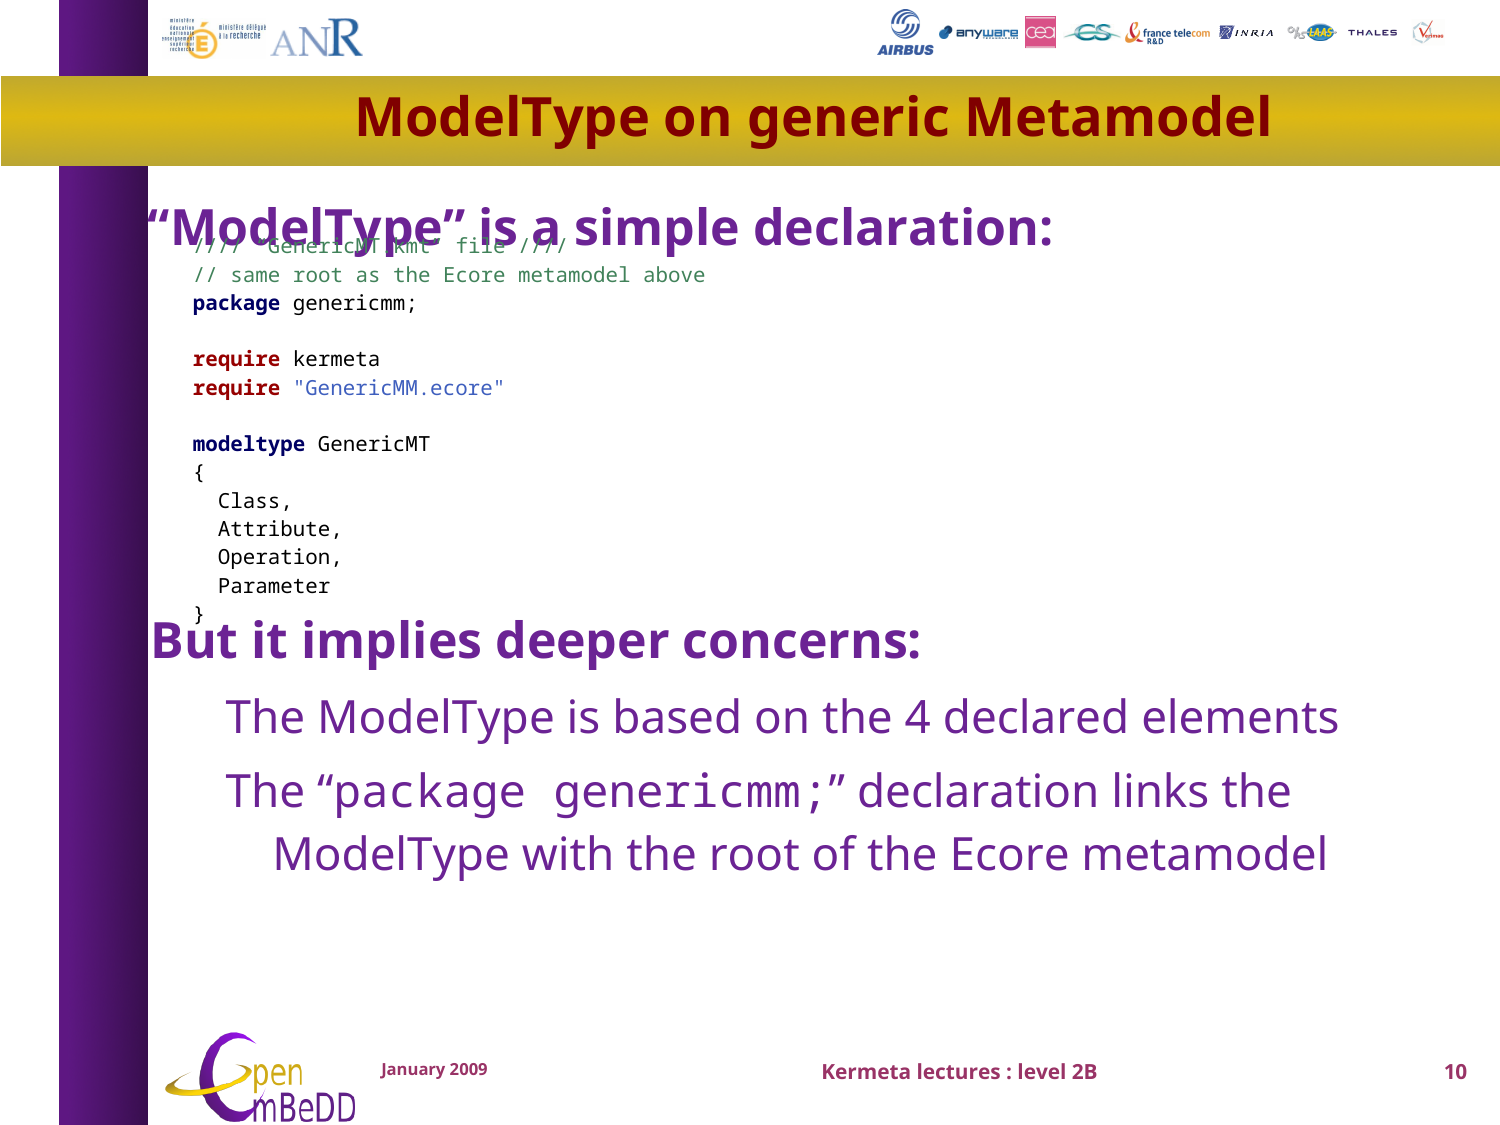

# ModelType on generic Metamodel
“ModelType” is a simple declaration:
//// “GenericMT.kmt” file ////
// same root as the Ecore metamodel above
package genericmm;
require kermeta
require "GenericMM.ecore"
modeltype GenericMT
{
 Class,
 Attribute,
 Operation,
 Parameter
}
But it implies deeper concerns:
The ModelType is based on the 4 declared elements
The “package genericmm;” declaration links the ModelType with the root of the Ecore metamodel
Pied de page
Pied de page fixe
10